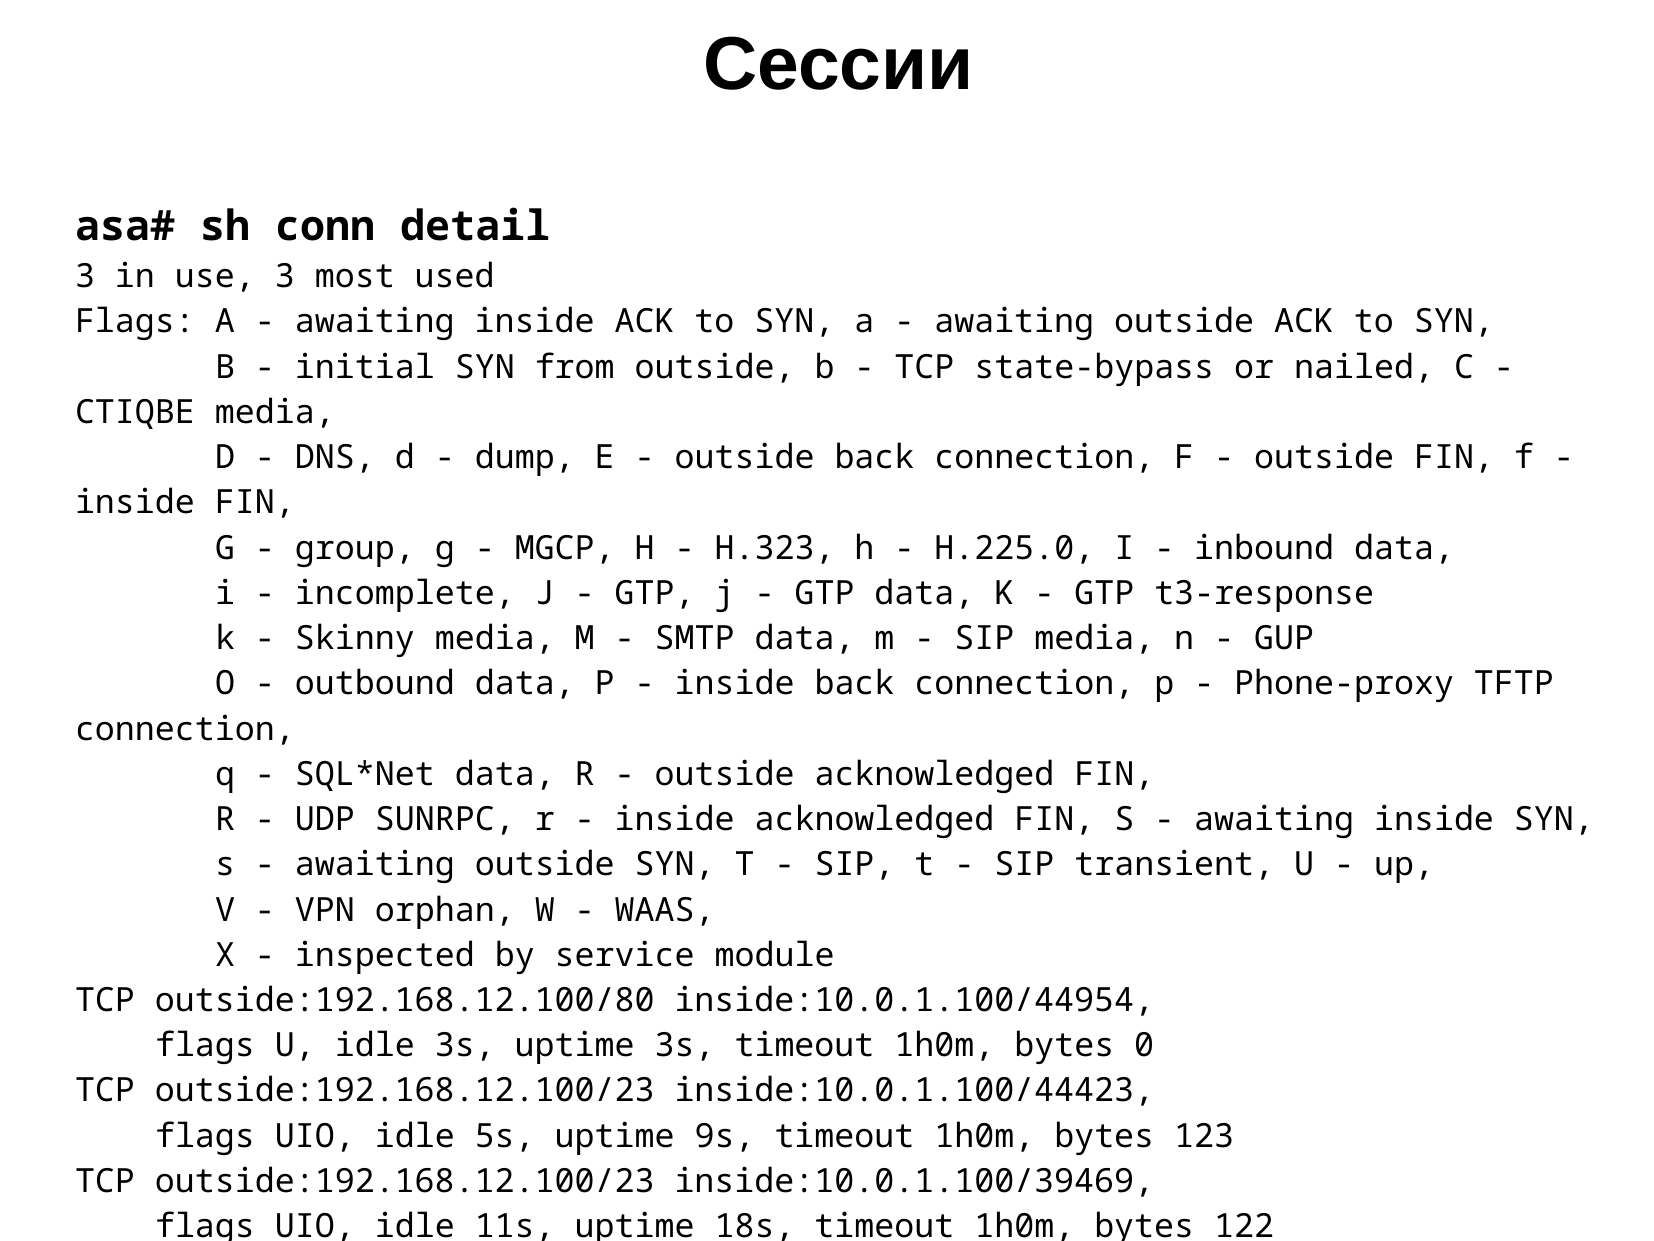

Сессии
# asa# sh conn detail
3 in use, 3 most used
Flags: A - awaiting inside ACK to SYN, a - awaiting outside ACK to SYN,
 B - initial SYN from outside, b - TCP state-bypass or nailed, C - CTIQBE media,
 D - DNS, d - dump, E - outside back connection, F - outside FIN, f - inside FIN,
 G - group, g - MGCP, H - H.323, h - H.225.0, I - inbound data,
 i - incomplete, J - GTP, j - GTP data, K - GTP t3-response
 k - Skinny media, M - SMTP data, m - SIP media, n - GUP
 O - outbound data, P - inside back connection, p - Phone-proxy TFTP connection,
 q - SQL*Net data, R - outside acknowledged FIN,
 R - UDP SUNRPC, r - inside acknowledged FIN, S - awaiting inside SYN,
 s - awaiting outside SYN, T - SIP, t - SIP transient, U - up,
 V - VPN orphan, W - WAAS,
 X - inspected by service module
TCP outside:192.168.12.100/80 inside:10.0.1.100/44954,
 flags U, idle 3s, uptime 3s, timeout 1h0m, bytes 0
TCP outside:192.168.12.100/23 inside:10.0.1.100/44423,
 flags UIO, idle 5s, uptime 9s, timeout 1h0m, bytes 123
TCP outside:192.168.12.100/23 inside:10.0.1.100/39469,
 flags UIO, idle 11s, uptime 18s, timeout 1h0m, bytes 122